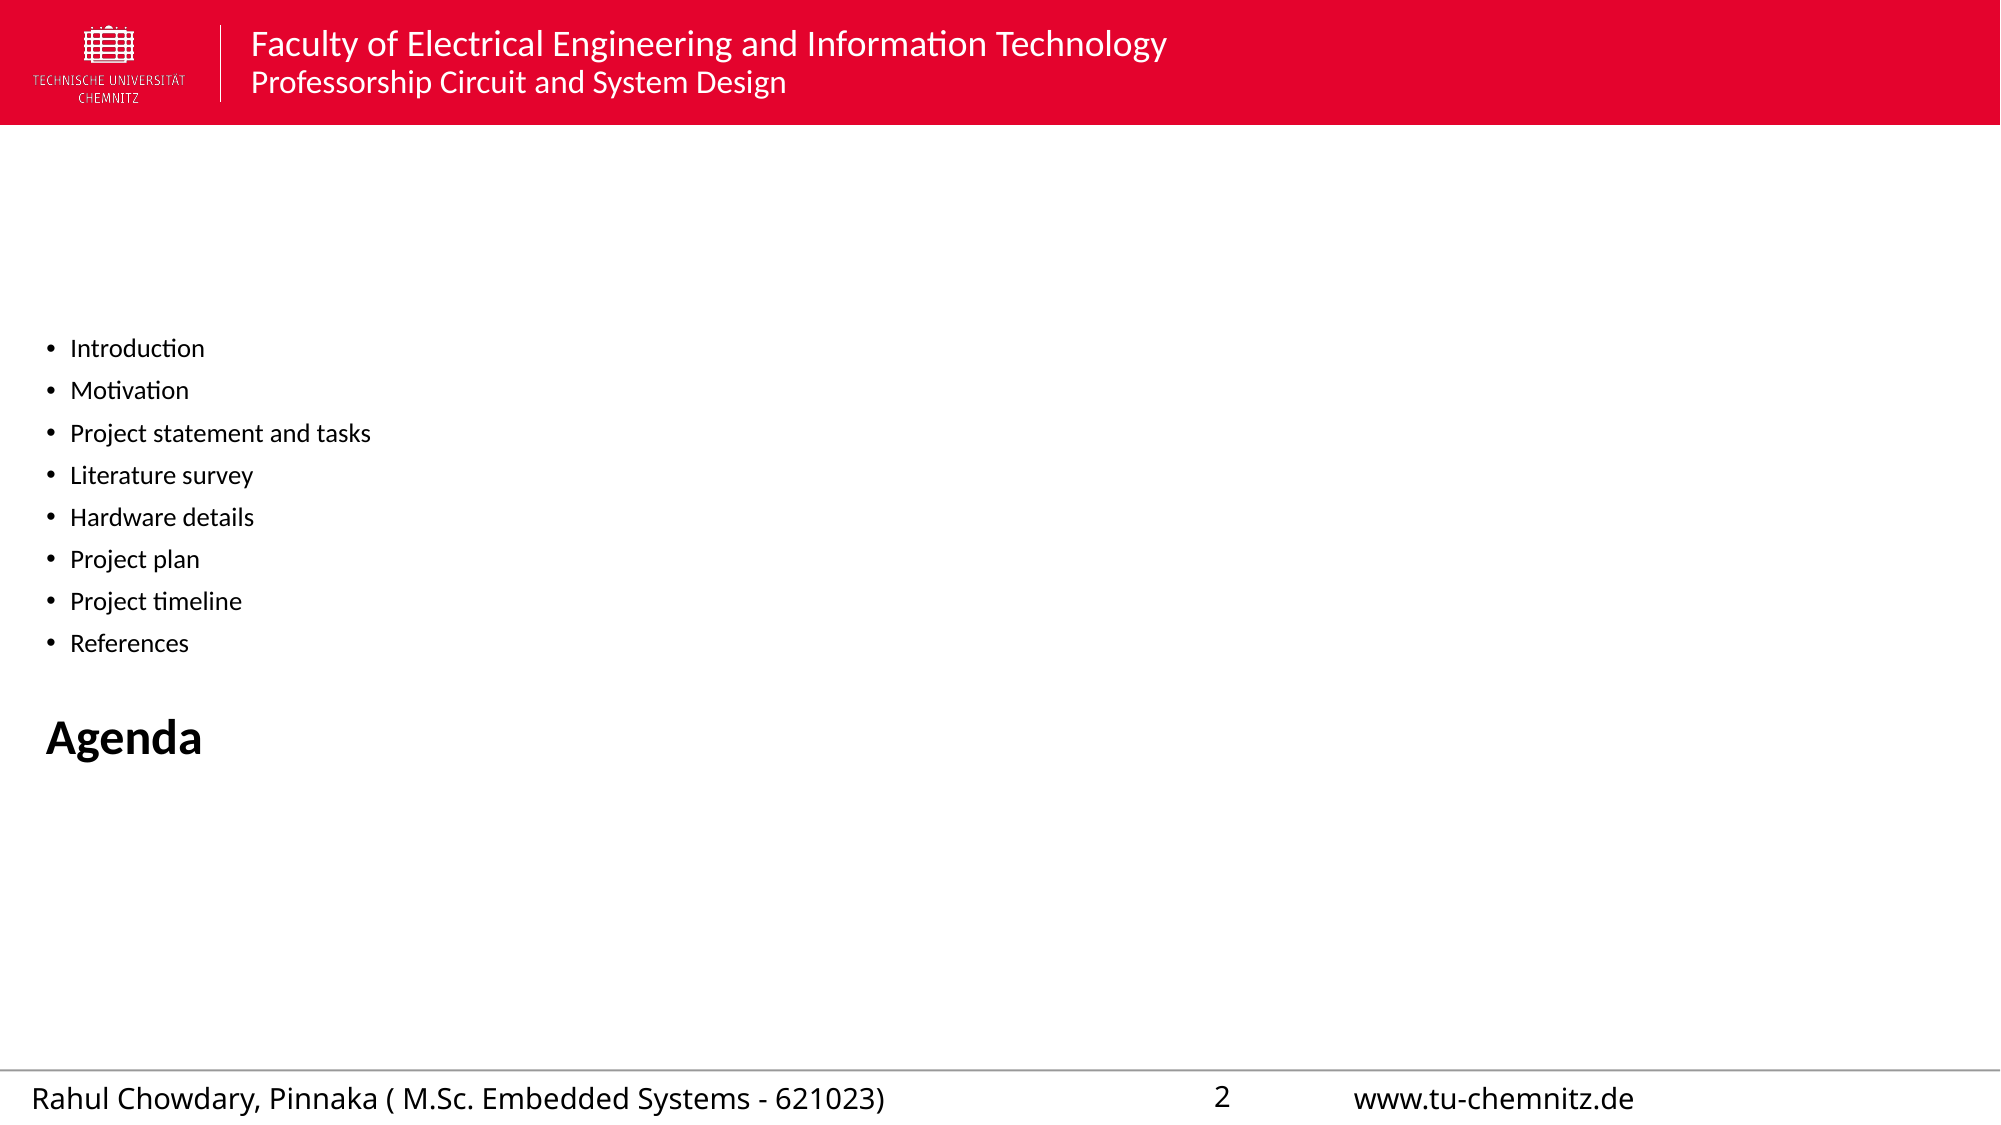

# Introduction
Motivation
Project statement and tasks
Literature survey
Hardware details
Project plan
Project timeline
References
 Agenda